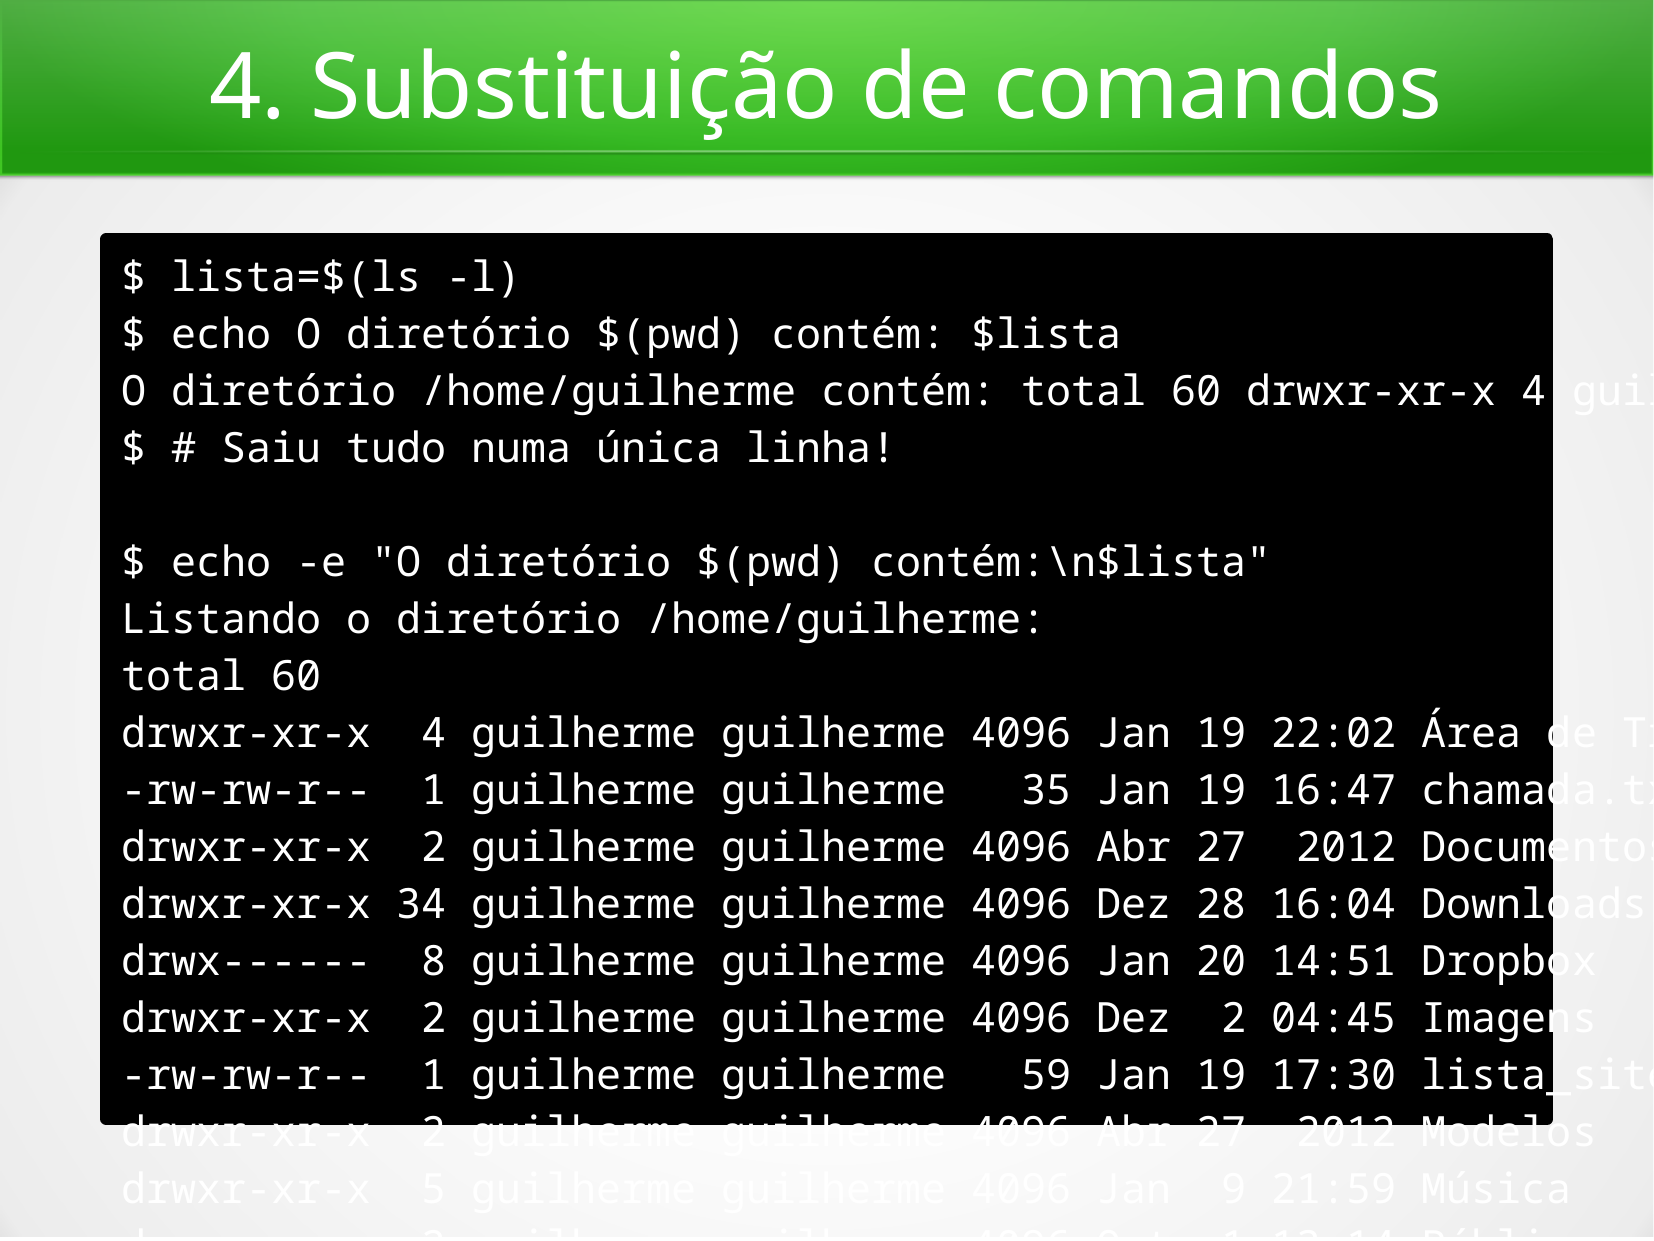

# 4. Substituição de comandos
$ lista=$(ls -l)
$ echo O diretório $(pwd) contém: $lista
O diretório /home/guilherme contém: total 60 drwxr-xr-x 4 guilherme guilherme 4096 Jan 19 22:02 Área de Trabalho -rw-rw-r-- 1 guilherme guilherme 35 Jan 19 16:47 chamada.txt drwxr-xr-x 2 guilherme guilherme 4096 Abr 27 2012 Documentos drwxr-xr-x 34 guilherme guilherme 4096 Dez 28 16:04 Downloads drwx------ 8 guilherme guilherme 4096 Jan 20 14:51 Dropbox drwxr-xr-x 2 guilherme guilherme 4096 Dez 2 04:45 Imagens -rw-rw-r-- 1 guilherme guilherme 59 Jan 19 17:30 lista_sites drwxr-xr-x 2 guilherme guilherme 4096 Abr 27 2012 Modelos drwxr-xr-x 5 guilherme guilherme 4096 Jan 9 21:59 Música drwxr-xr-x 2 guilherme guilherme 4096 Out 1 13:14 Público -rw-r--r-- 1 guilherme guilherme 2100 Mai 24 2012 realoc_uids.py.old drwxrwxr-x 4 guilherme guilherme 4096 Jun 3 2012 repos drwxr-xr-x 2 guilherme guilherme 4096 Abr 27 2012 Vídeos drwxrwxr-x 3 guilherme guilherme 4096 Mai 18 2012 vpn_lncc -rw-rw-r-- 1 guilherme guilherme 1780 Mai 8 2012 yt_downloader.pl
$ # Saiu tudo numa única linha!
$ echo -e "O diretório $(pwd) contém:\n$lista"
Listando o diretório /home/guilherme:
total 60
drwxr-xr-x 4 guilherme guilherme 4096 Jan 19 22:02 Área de Trabalho
-rw-rw-r-- 1 guilherme guilherme 35 Jan 19 16:47 chamada.txt
drwxr-xr-x 2 guilherme guilherme 4096 Abr 27 2012 Documentos
drwxr-xr-x 34 guilherme guilherme 4096 Dez 28 16:04 Downloads
drwx------ 8 guilherme guilherme 4096 Jan 20 14:51 Dropbox
drwxr-xr-x 2 guilherme guilherme 4096 Dez 2 04:45 Imagens
-rw-rw-r-- 1 guilherme guilherme 59 Jan 19 17:30 lista_sites
drwxr-xr-x 2 guilherme guilherme 4096 Abr 27 2012 Modelos
drwxr-xr-x 5 guilherme guilherme 4096 Jan 9 21:59 Música
drwxr-xr-x 2 guilherme guilherme 4096 Out 1 13:14 Público
drwxrwxr-x 4 guilherme guilherme 4096 Jun 3 2012 repos
drwxr-xr-x 2 guilherme guilherme 4096 Abr 27 2012 Vídeos
drwxrwxr-x 3 guilherme guilherme 4096 Mai 18 2012 vpn_lncc